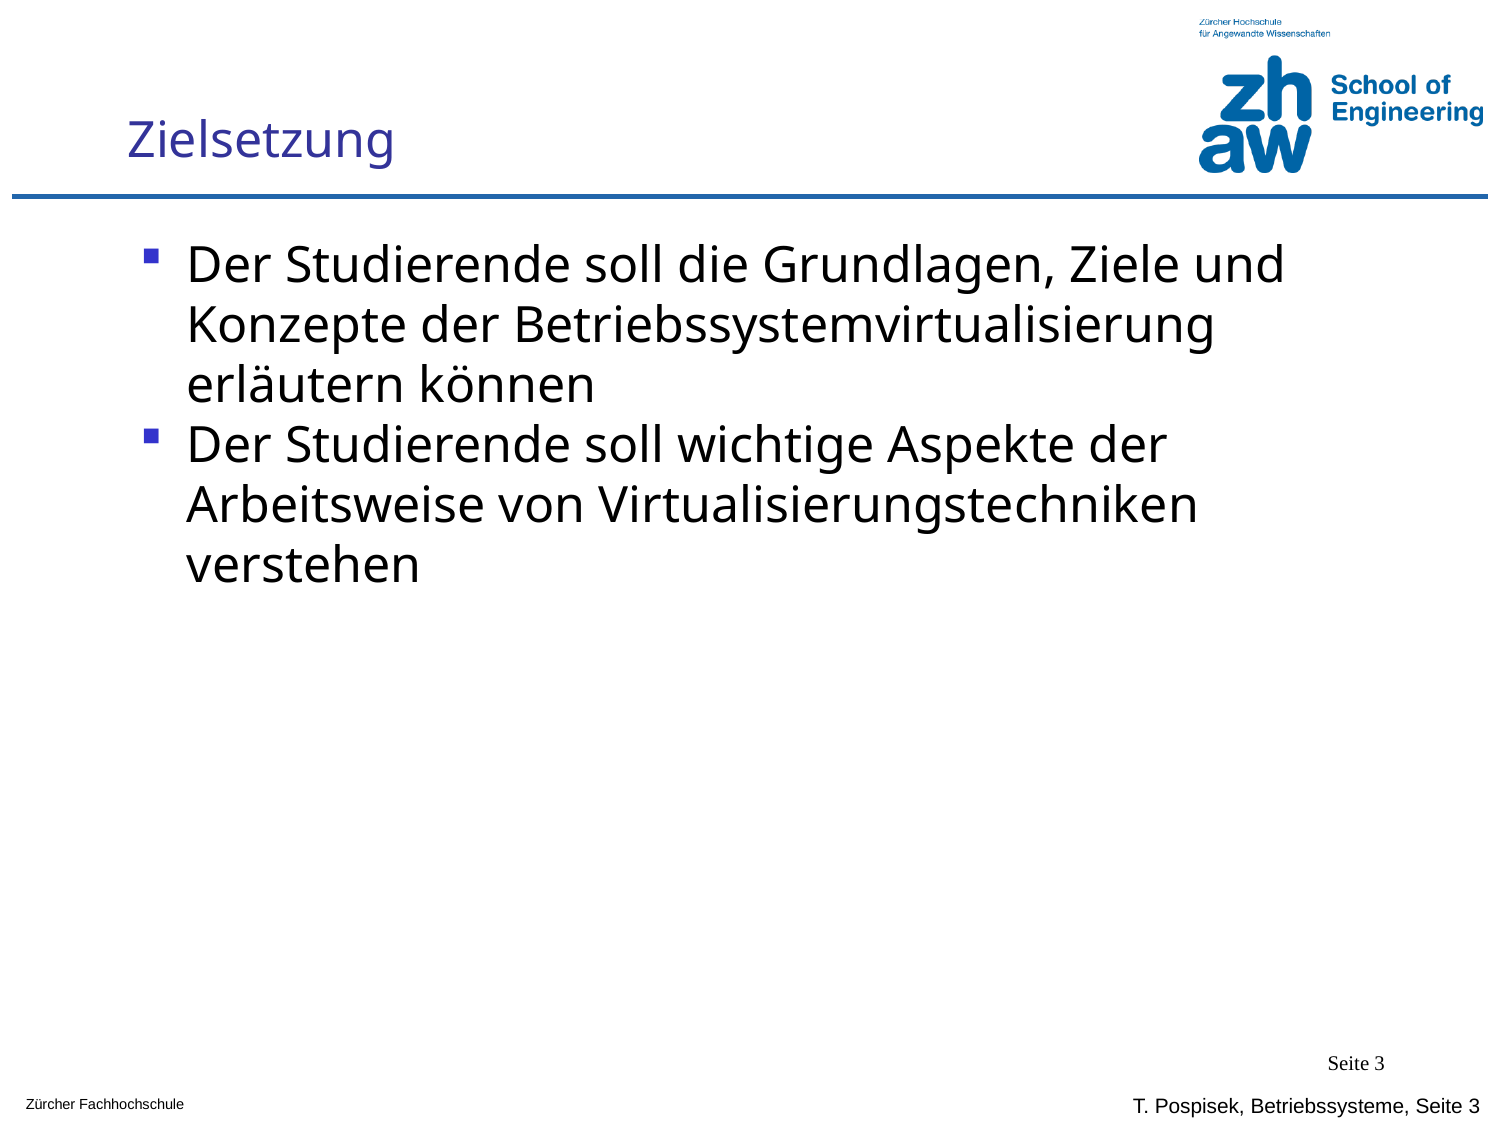

# Zielsetzung
Der Studierende soll die Grundlagen, Ziele und Konzepte der Betriebssystemvirtualisierung erläutern können
Der Studierende soll wichtige Aspekte der Arbeitsweise von Virtualisierungstechniken verstehen
Seite